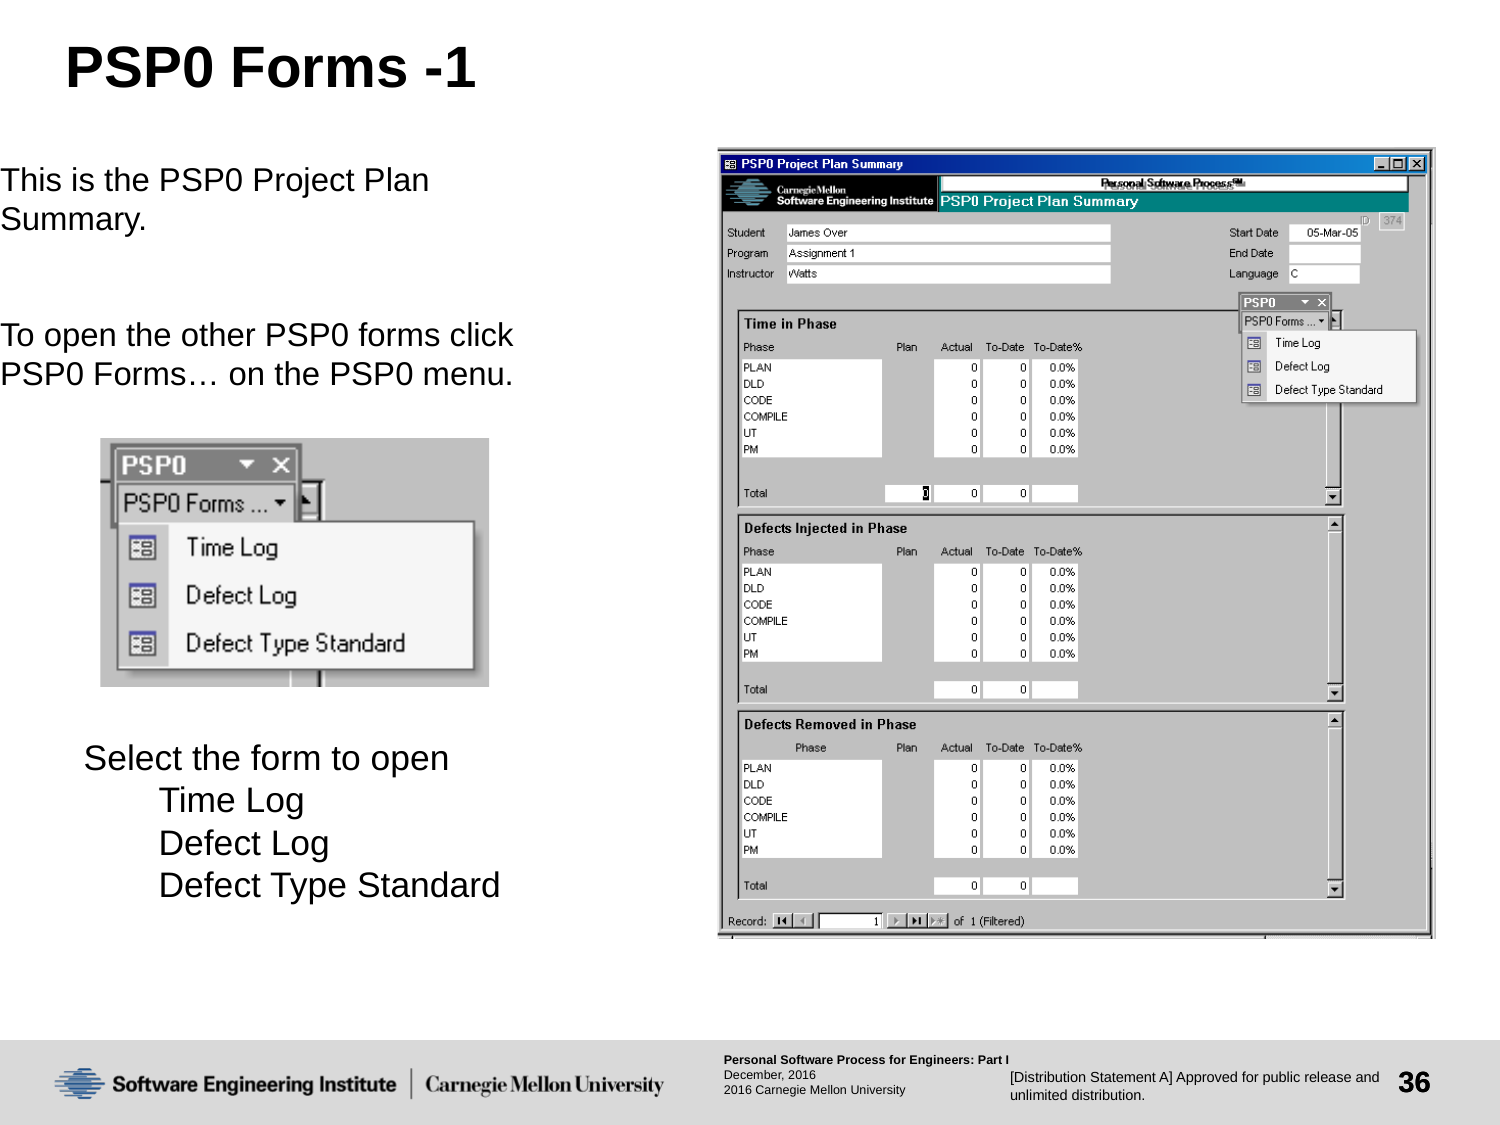

# PSP0 Forms -1
This is the PSP0 Project Plan Summary.
To open the other PSP0 forms click PSP0 Forms… on the PSP0 menu.
Select the form to open
Time Log
Defect Log
Defect Type Standard